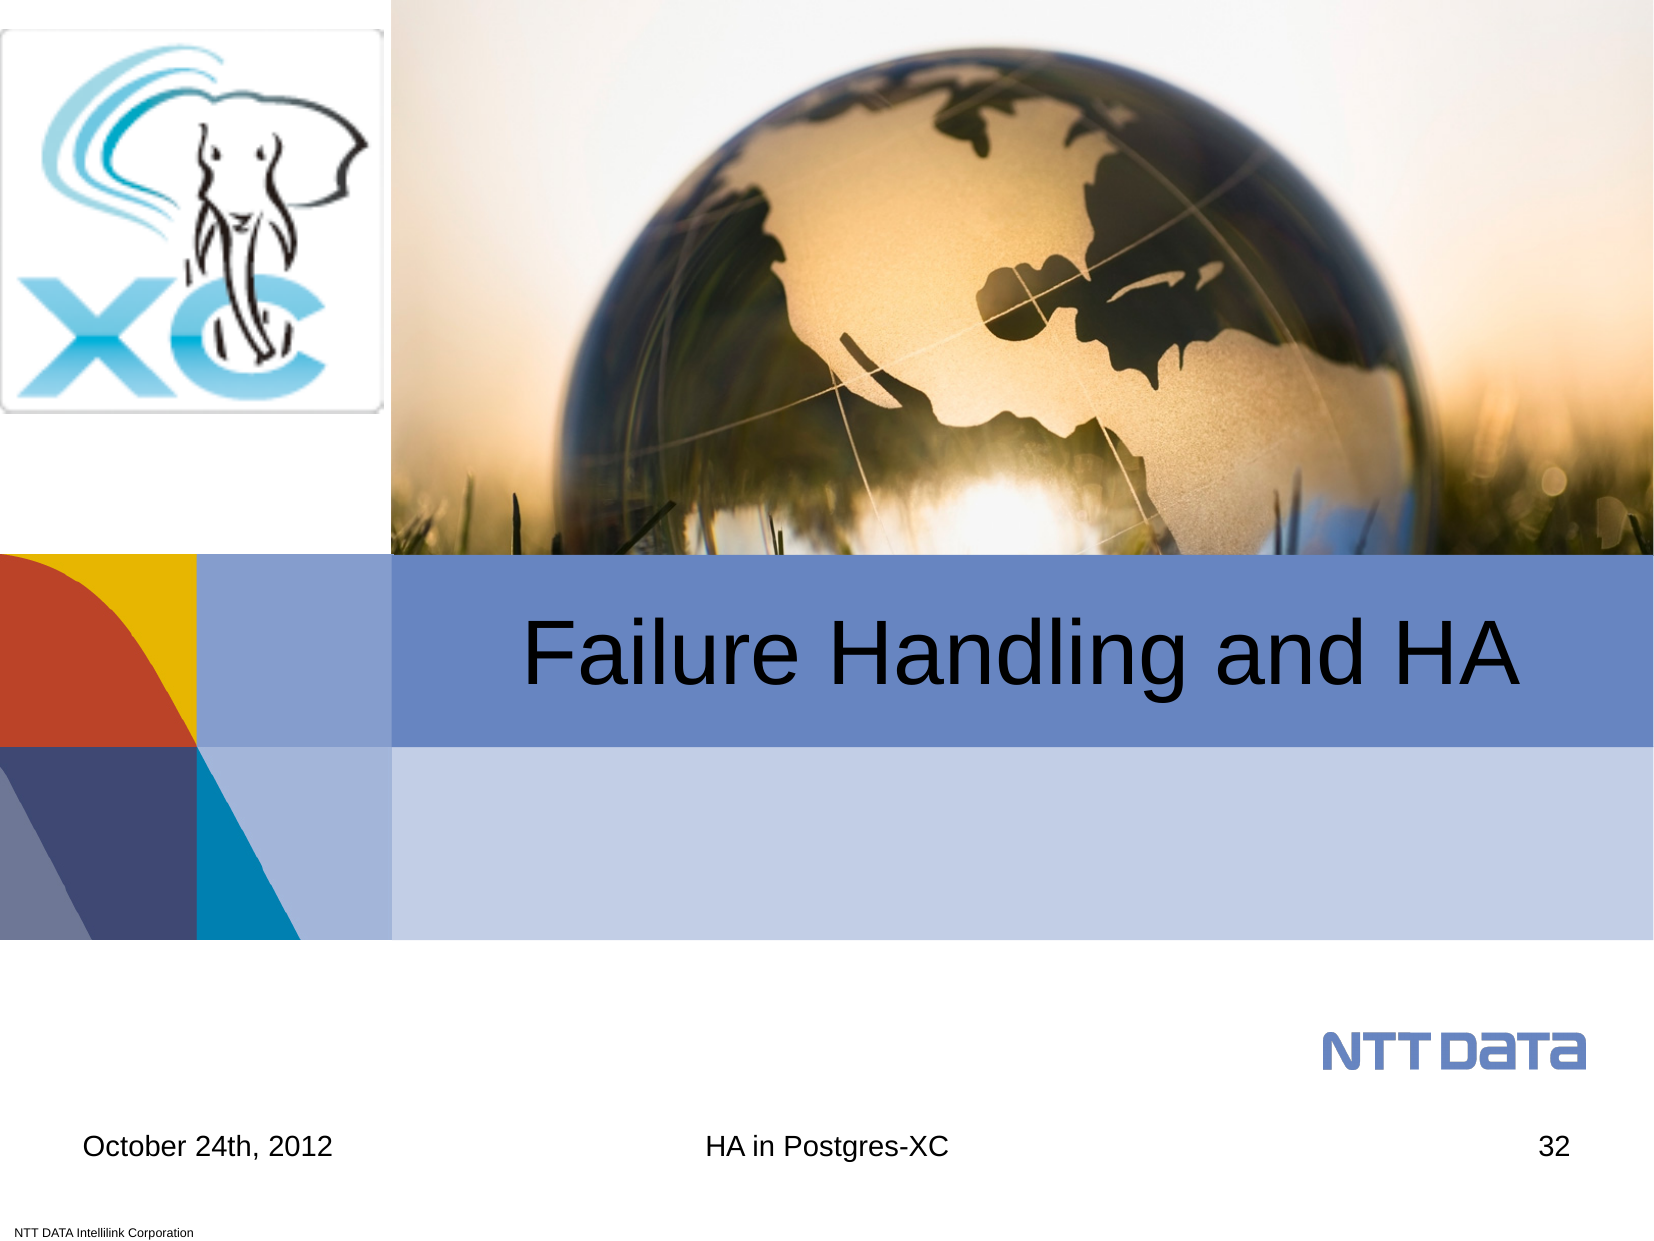

# Failure Handling and HA
October 24th, 2012
HA in Postgres-XC
32